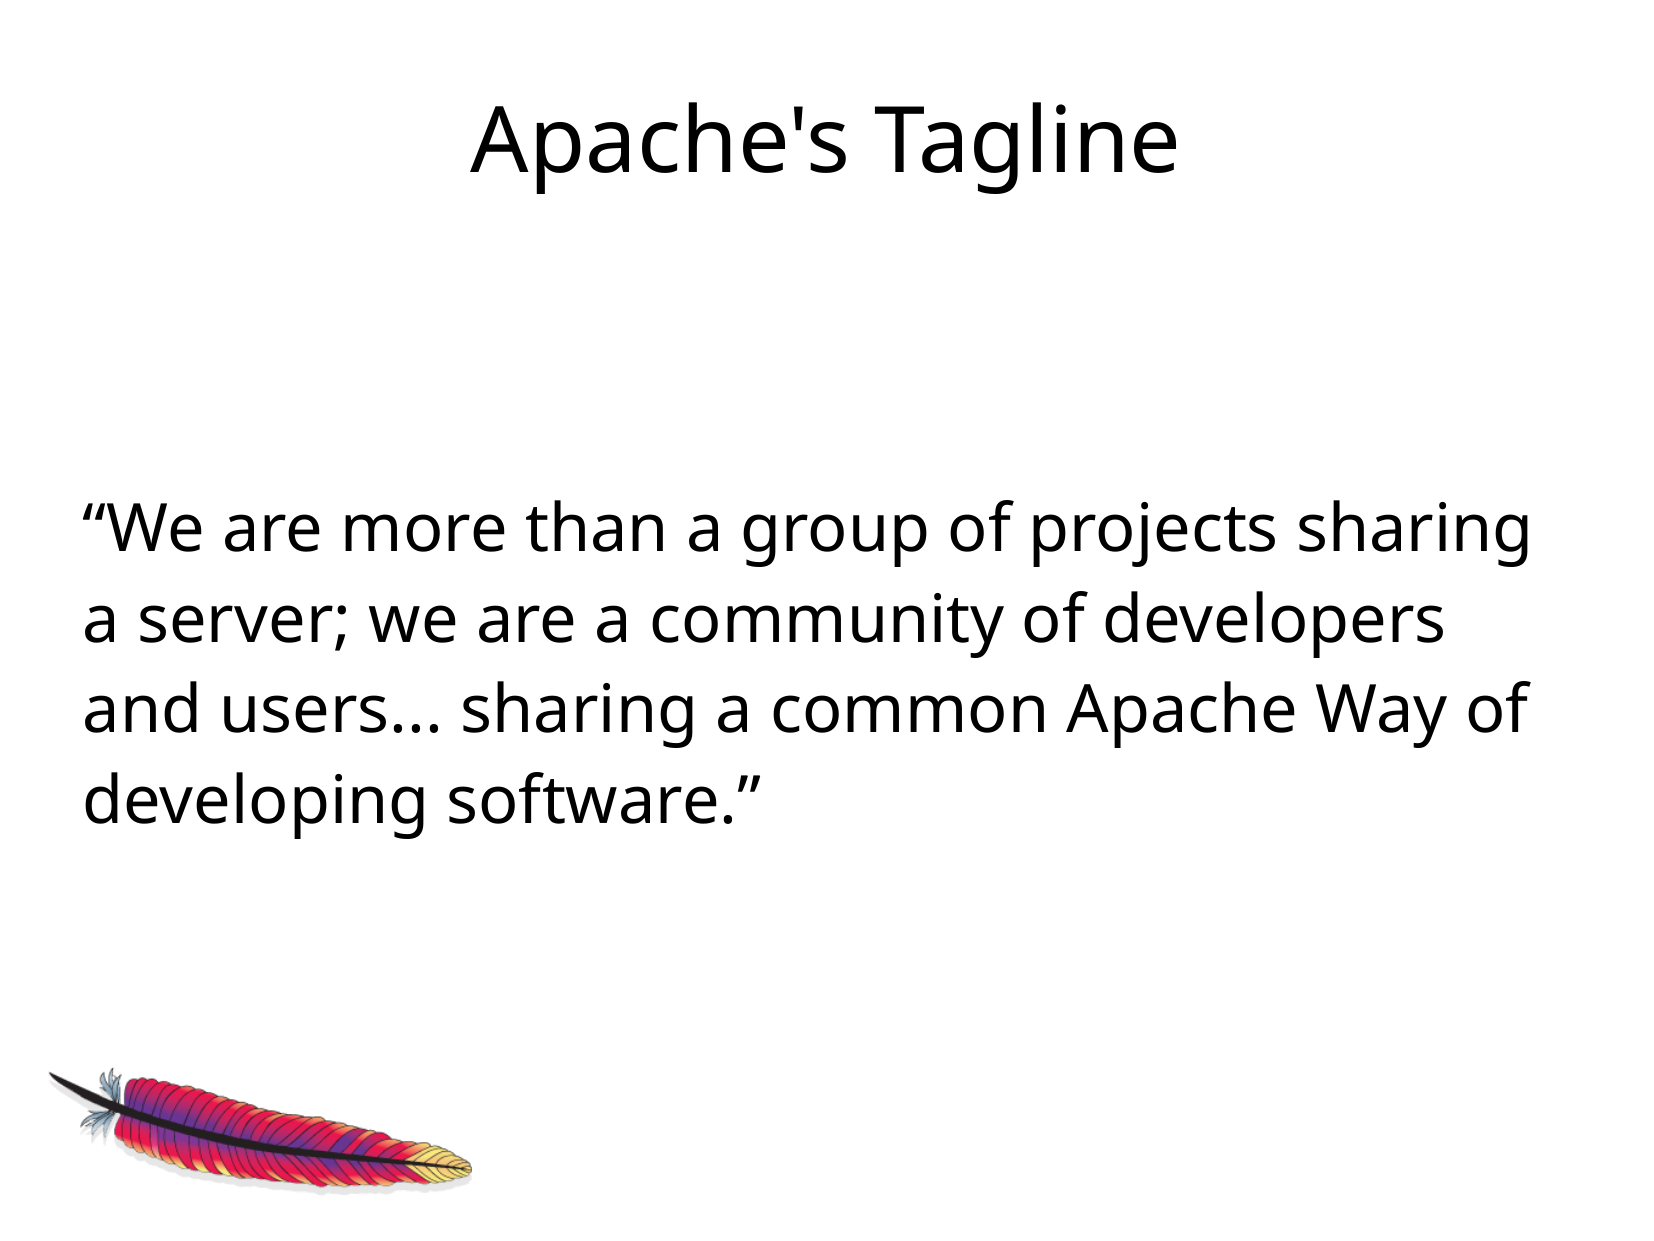

# Apache's Tagline
“We are more than a group of projects sharing a server; we are a community of developers and users... sharing a common Apache Way of developing software.”